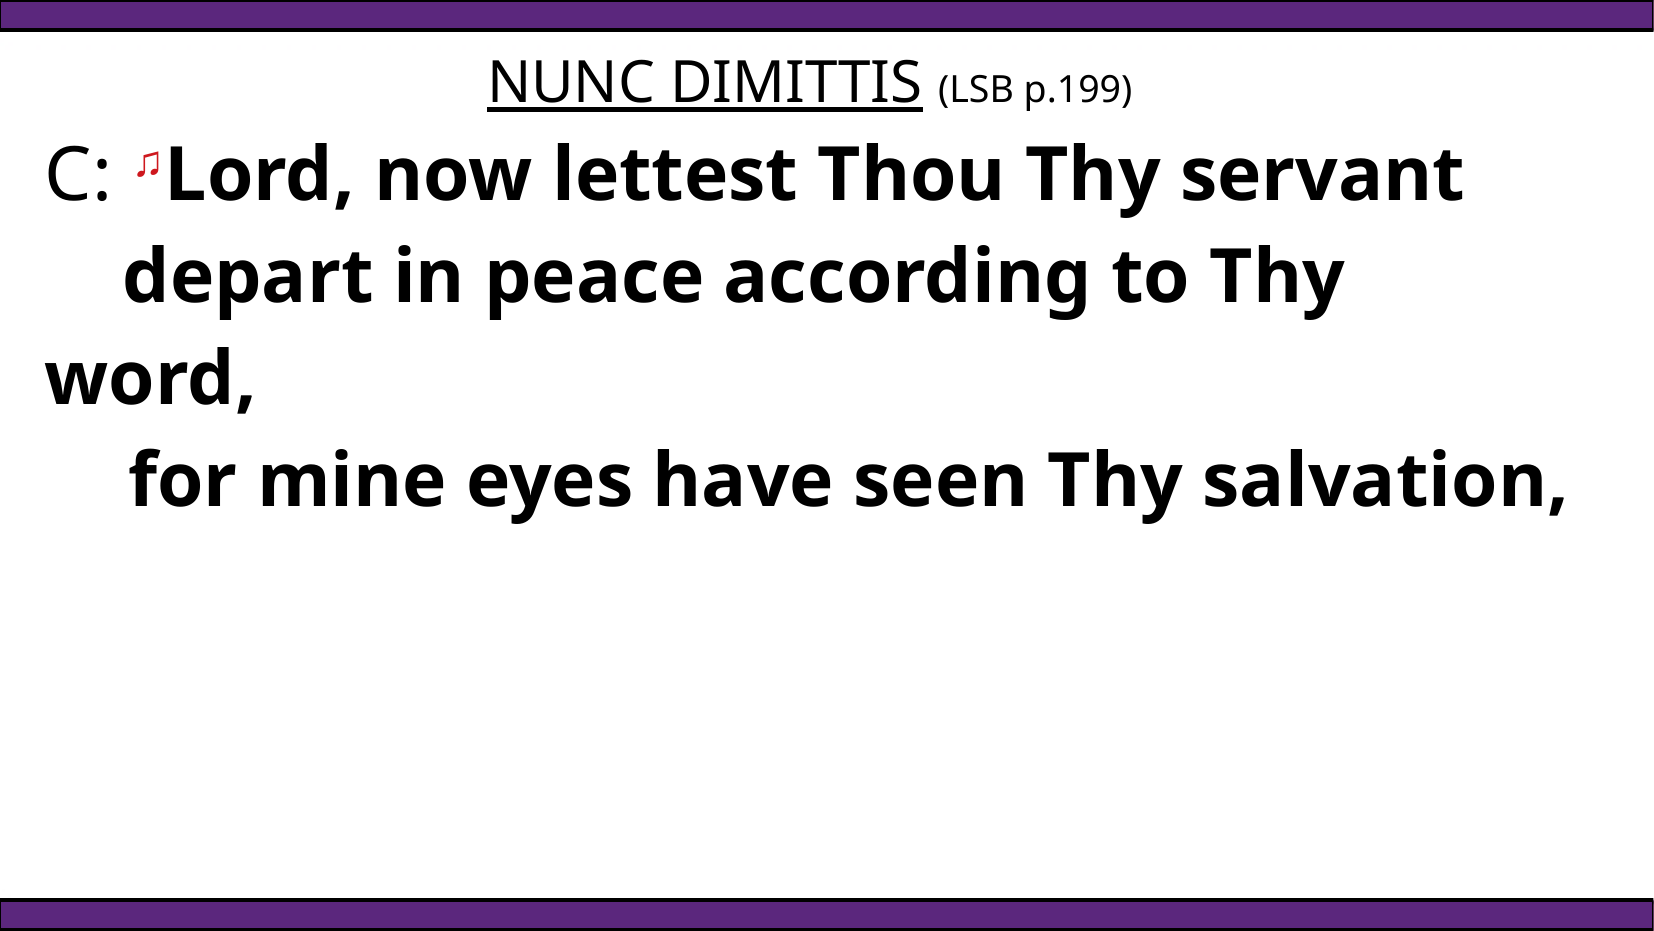

NUNC DIMITTIS (LSB p.199)
C: ♫Lord, now lettest Thou Thy servant
 depart in peace according to Thy word,
 for mine eyes have seen Thy salvation,